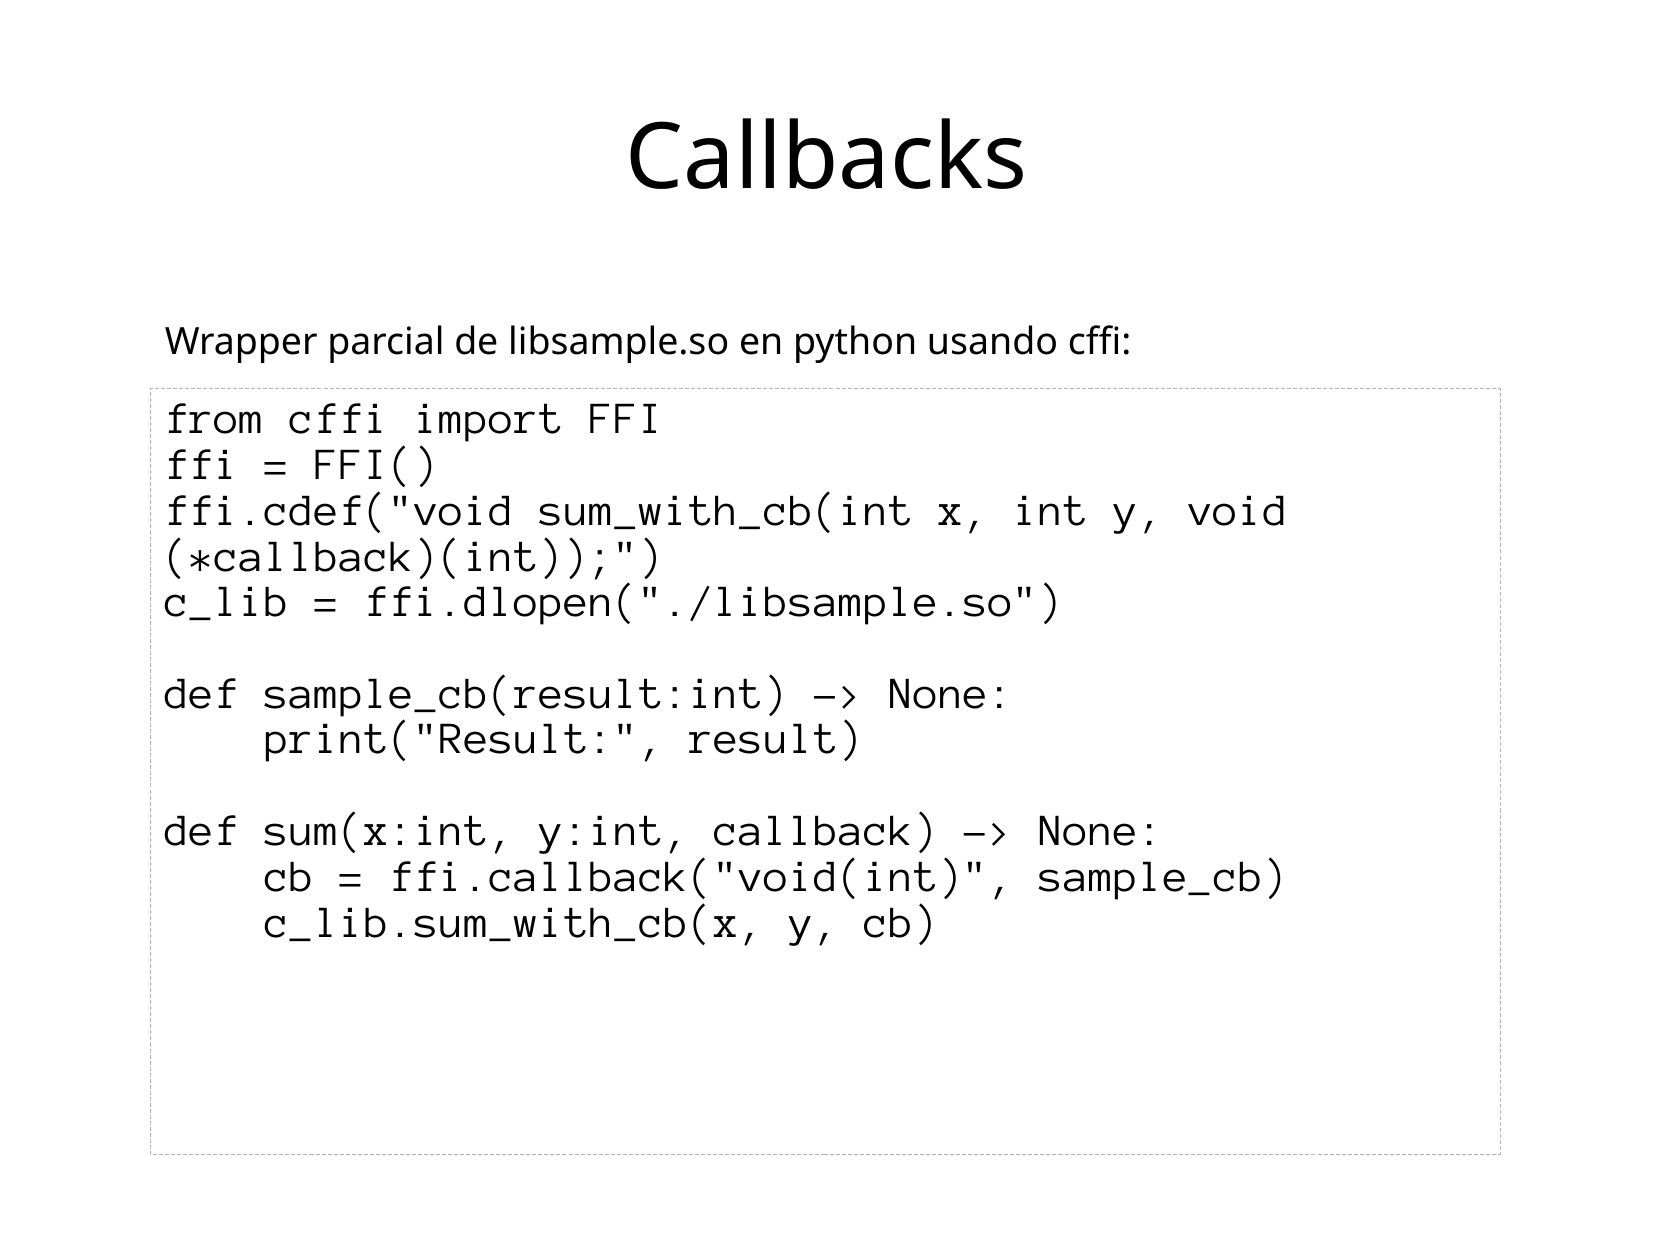

# Callbacks
Wrapper parcial de libsample.so en python usando cffi:
from cffi import FFI
ffi = FFI()
ffi.cdef("void sum_with_cb(int x, int y, void (*callback)(int));")
c_lib = ffi.dlopen("./libsample.so")
def sample_cb(result:int) -> None:
 print("Result:", result)
def sum(x:int, y:int, callback) -> None:
 cb = ffi.callback("void(int)", sample_cb)
 c_lib.sum_with_cb(x, y, cb)